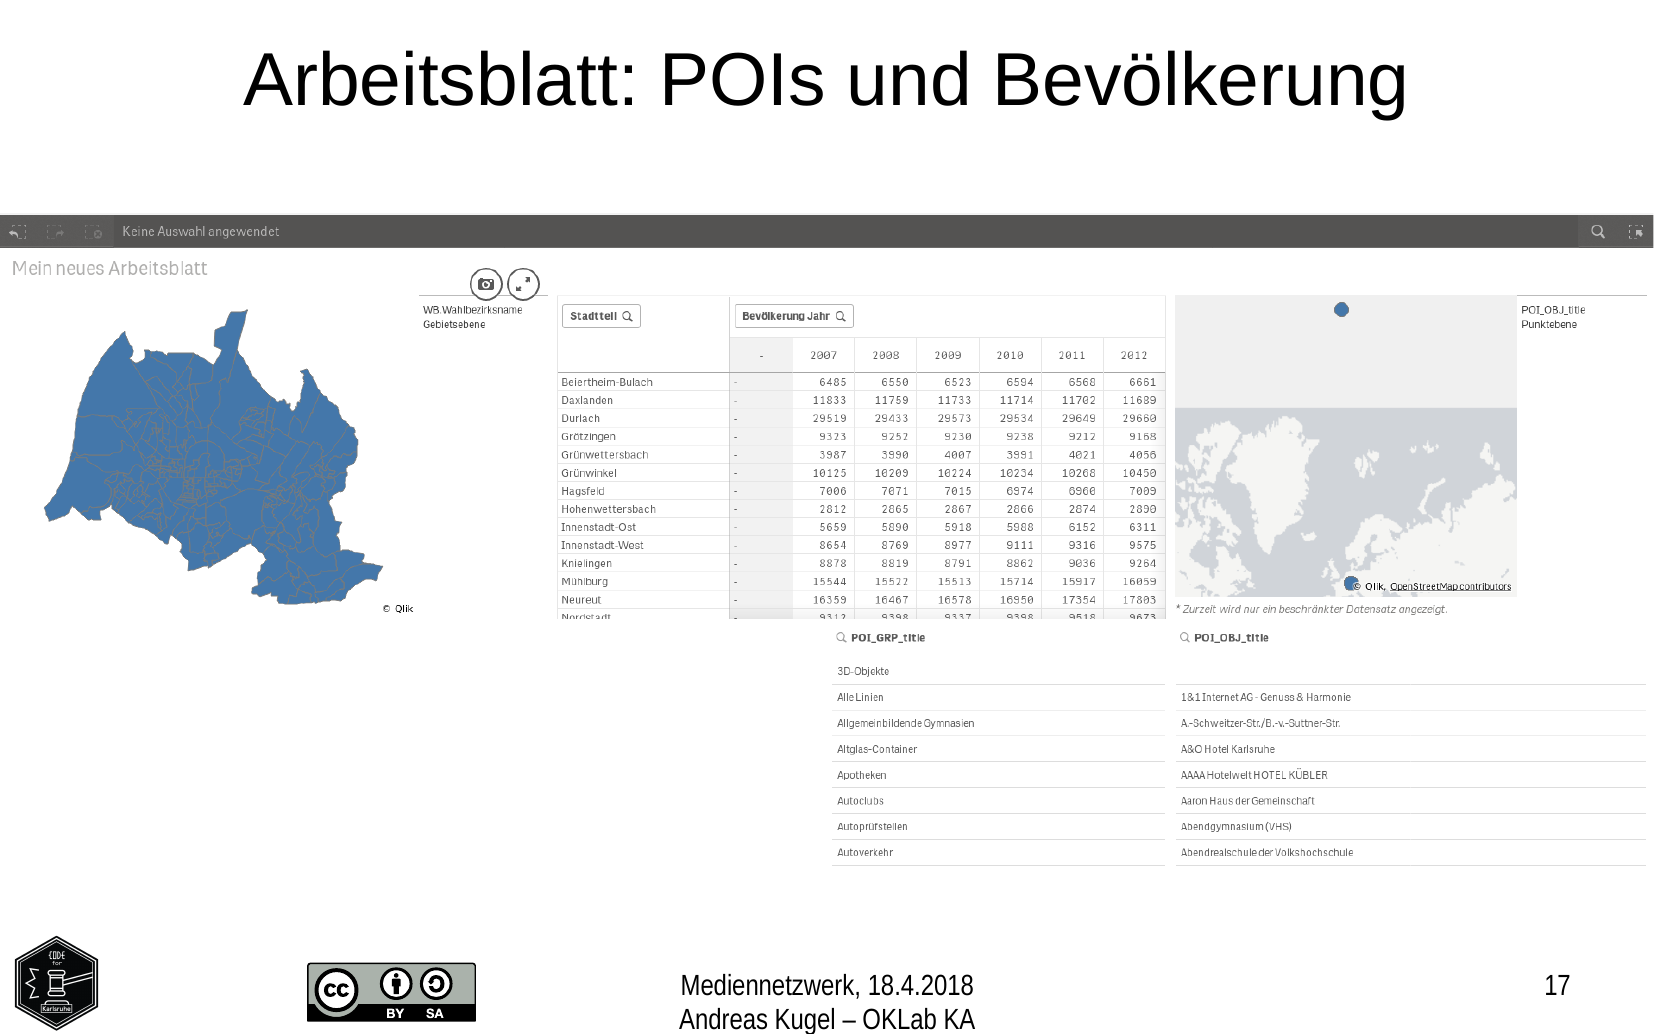

# Arbeitsblatt: POIs und Bevölkerung
Wie werden Zahlen zu Codes?
17